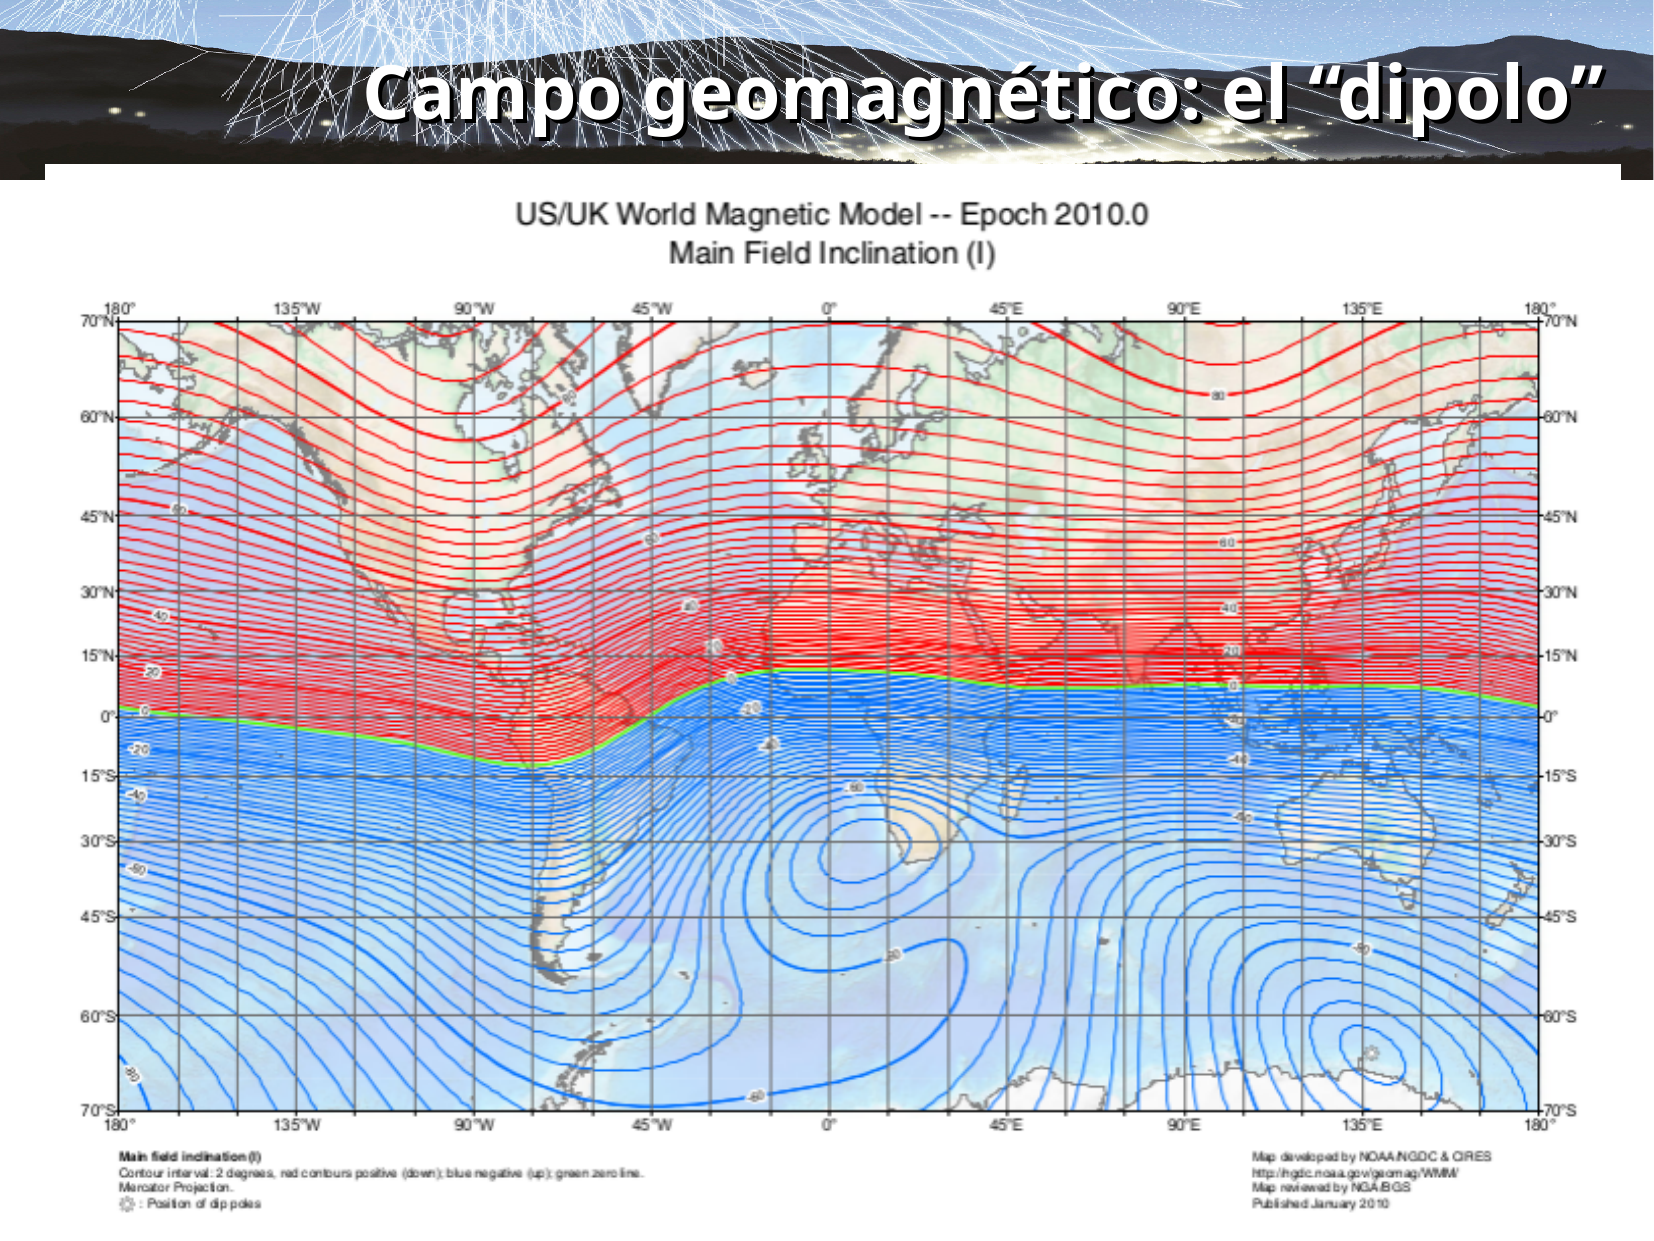

# Campo geomagnético: el “dipolo”
Feb 2017
Asorey - Chile - U02L02
17